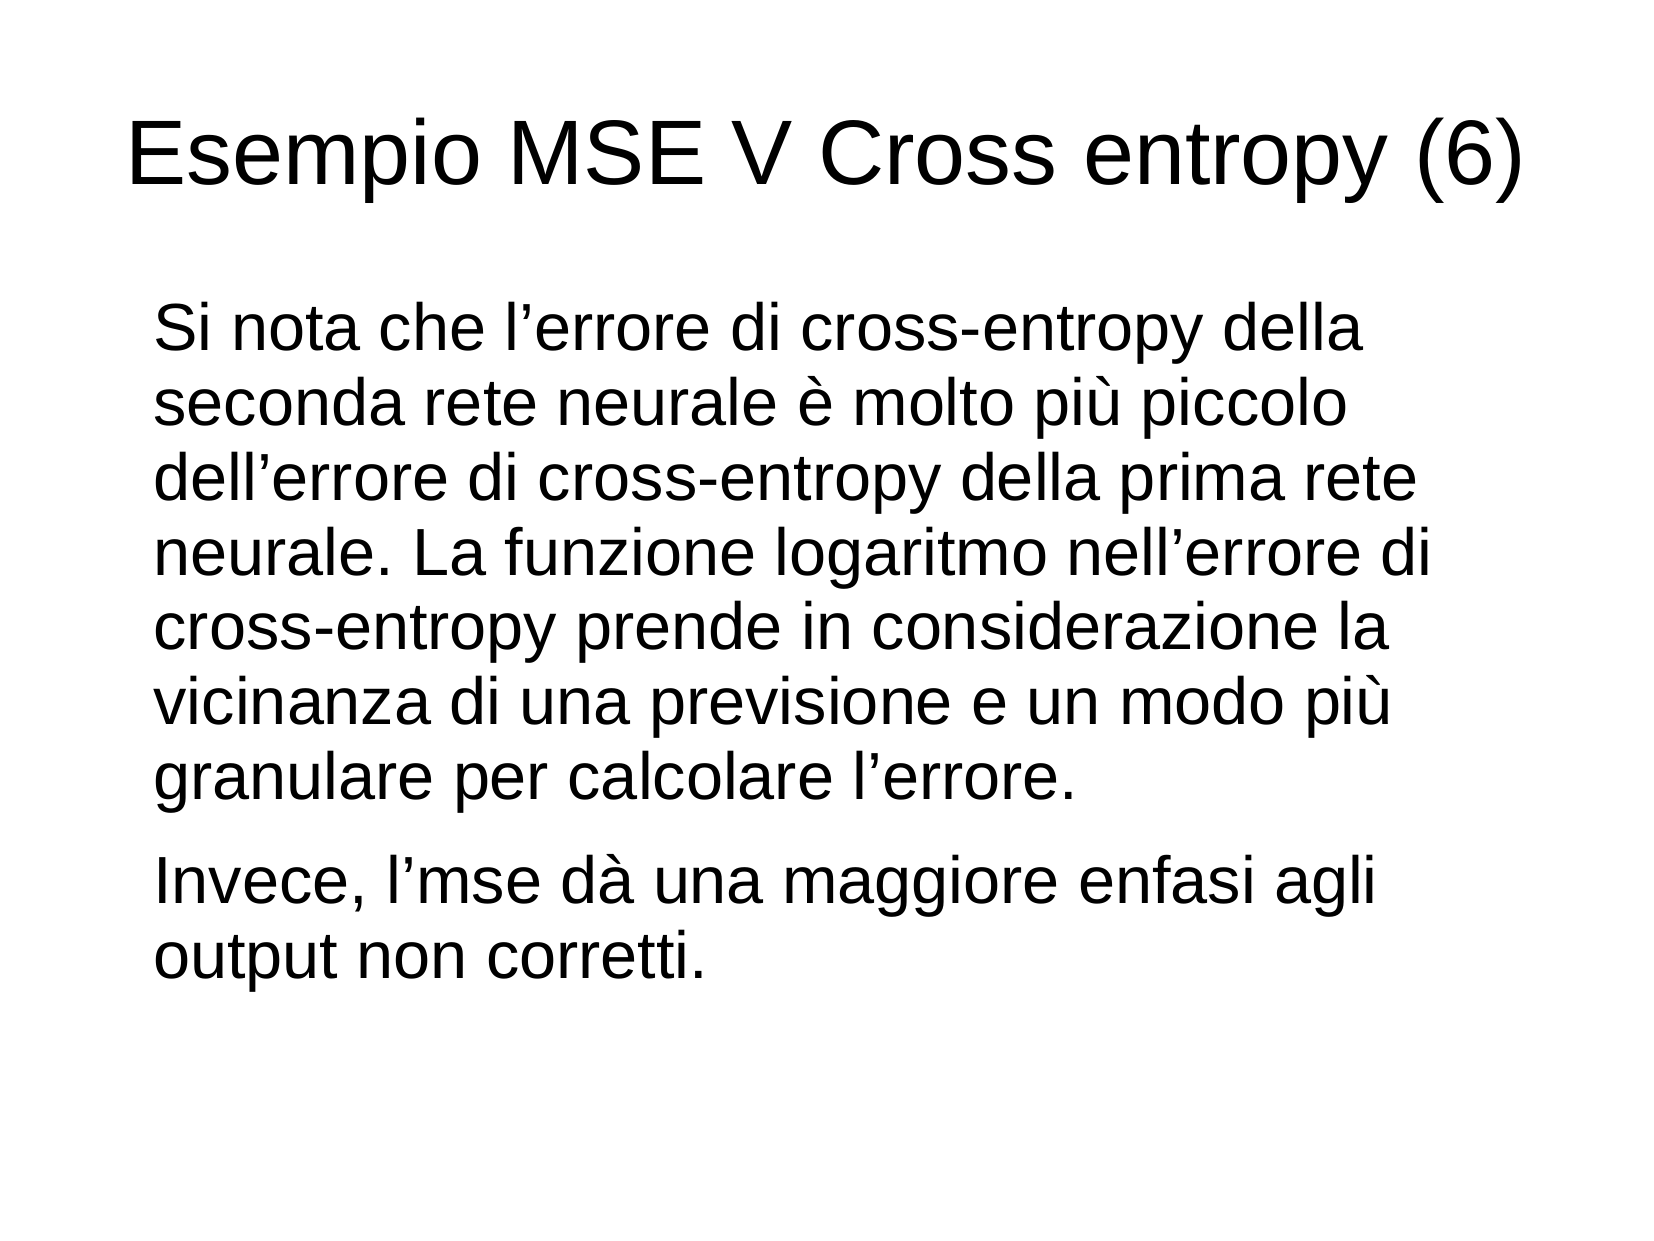

# Esempio MSE V Cross entropy (6)
Si nota che l’errore di cross-entropy della seconda rete neurale è molto più piccolo dell’errore di cross-entropy della prima rete neurale. La funzione logaritmo nell’errore di cross-entropy prende in considerazione la vicinanza di una previsione e un modo più granulare per calcolare l’errore.
Invece, l’mse dà una maggiore enfasi agli output non corretti.